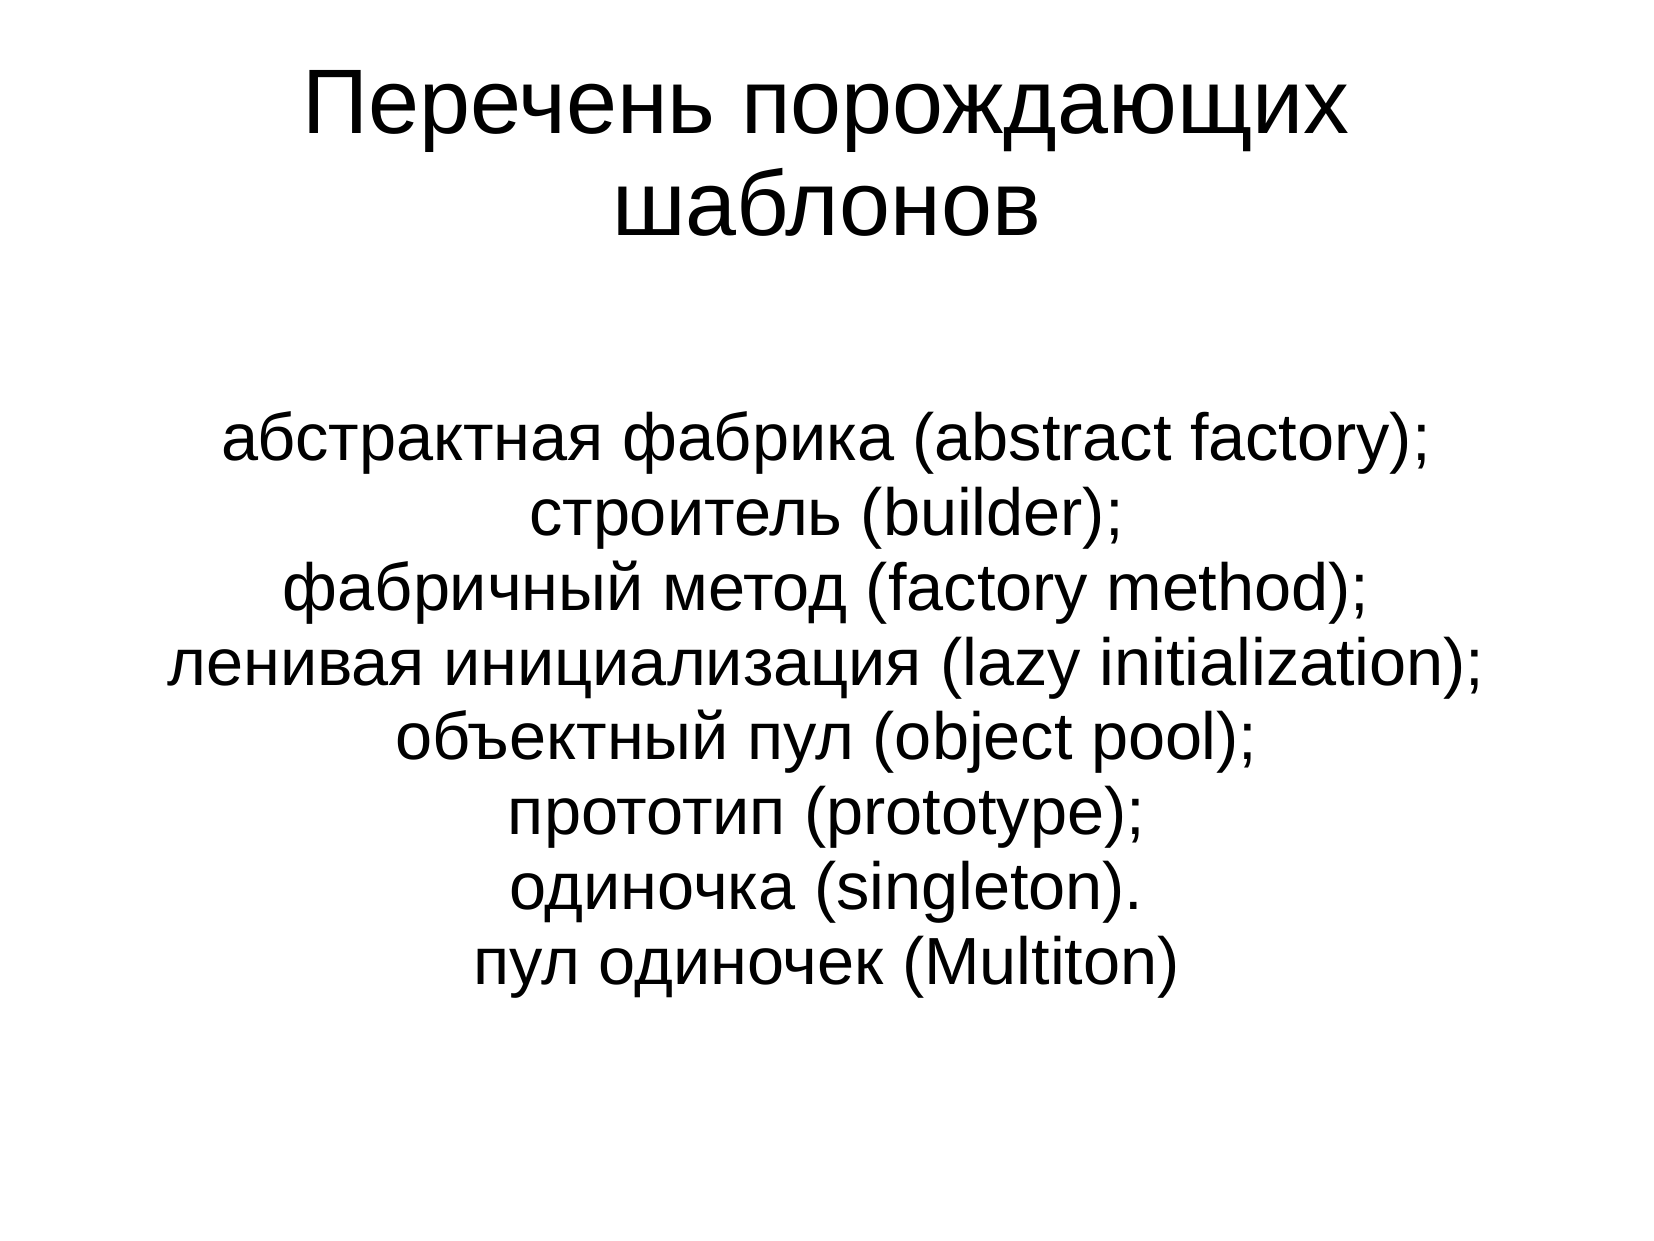

# Перечень порождающих шаблонов
абстрактная фабрика (abstract factory);
строитель (builder);
фабричный метод (factory method);
ленивая инициализация (lazy initialization);
объектный пул (object pool);
прототип (prototype);
одиночка (singleton).
пул одиночек (Multiton)